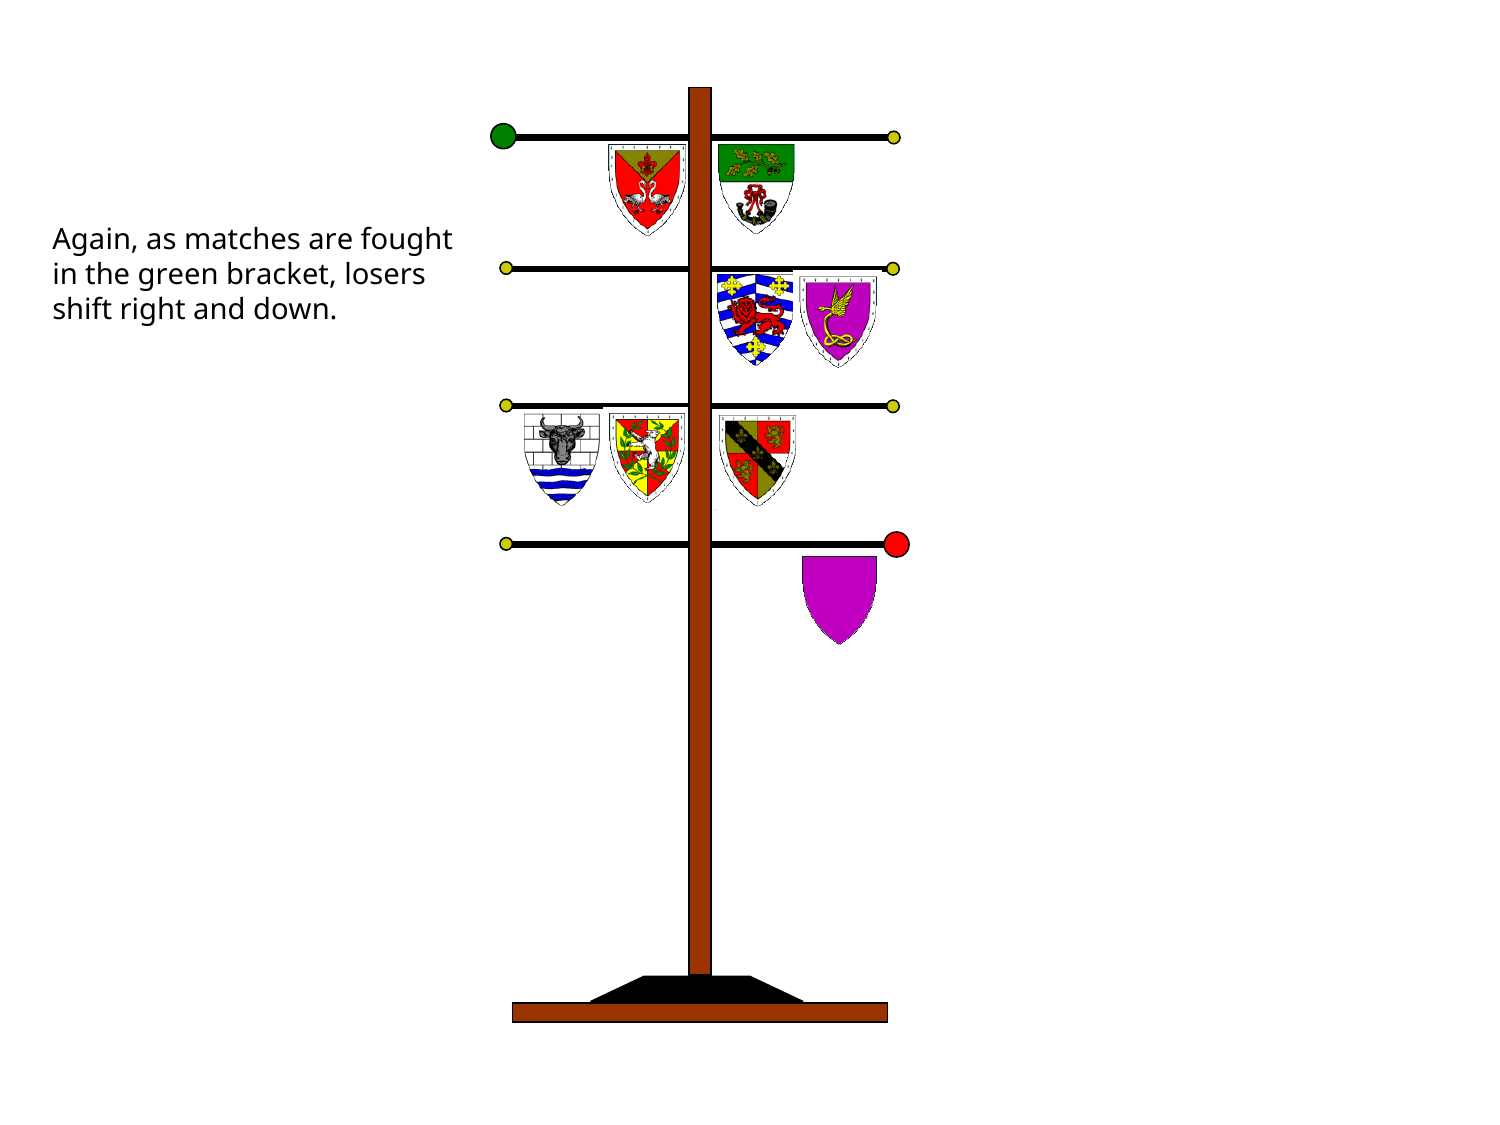

Again, as matches are fought
in the green bracket, losers
shift right and down.